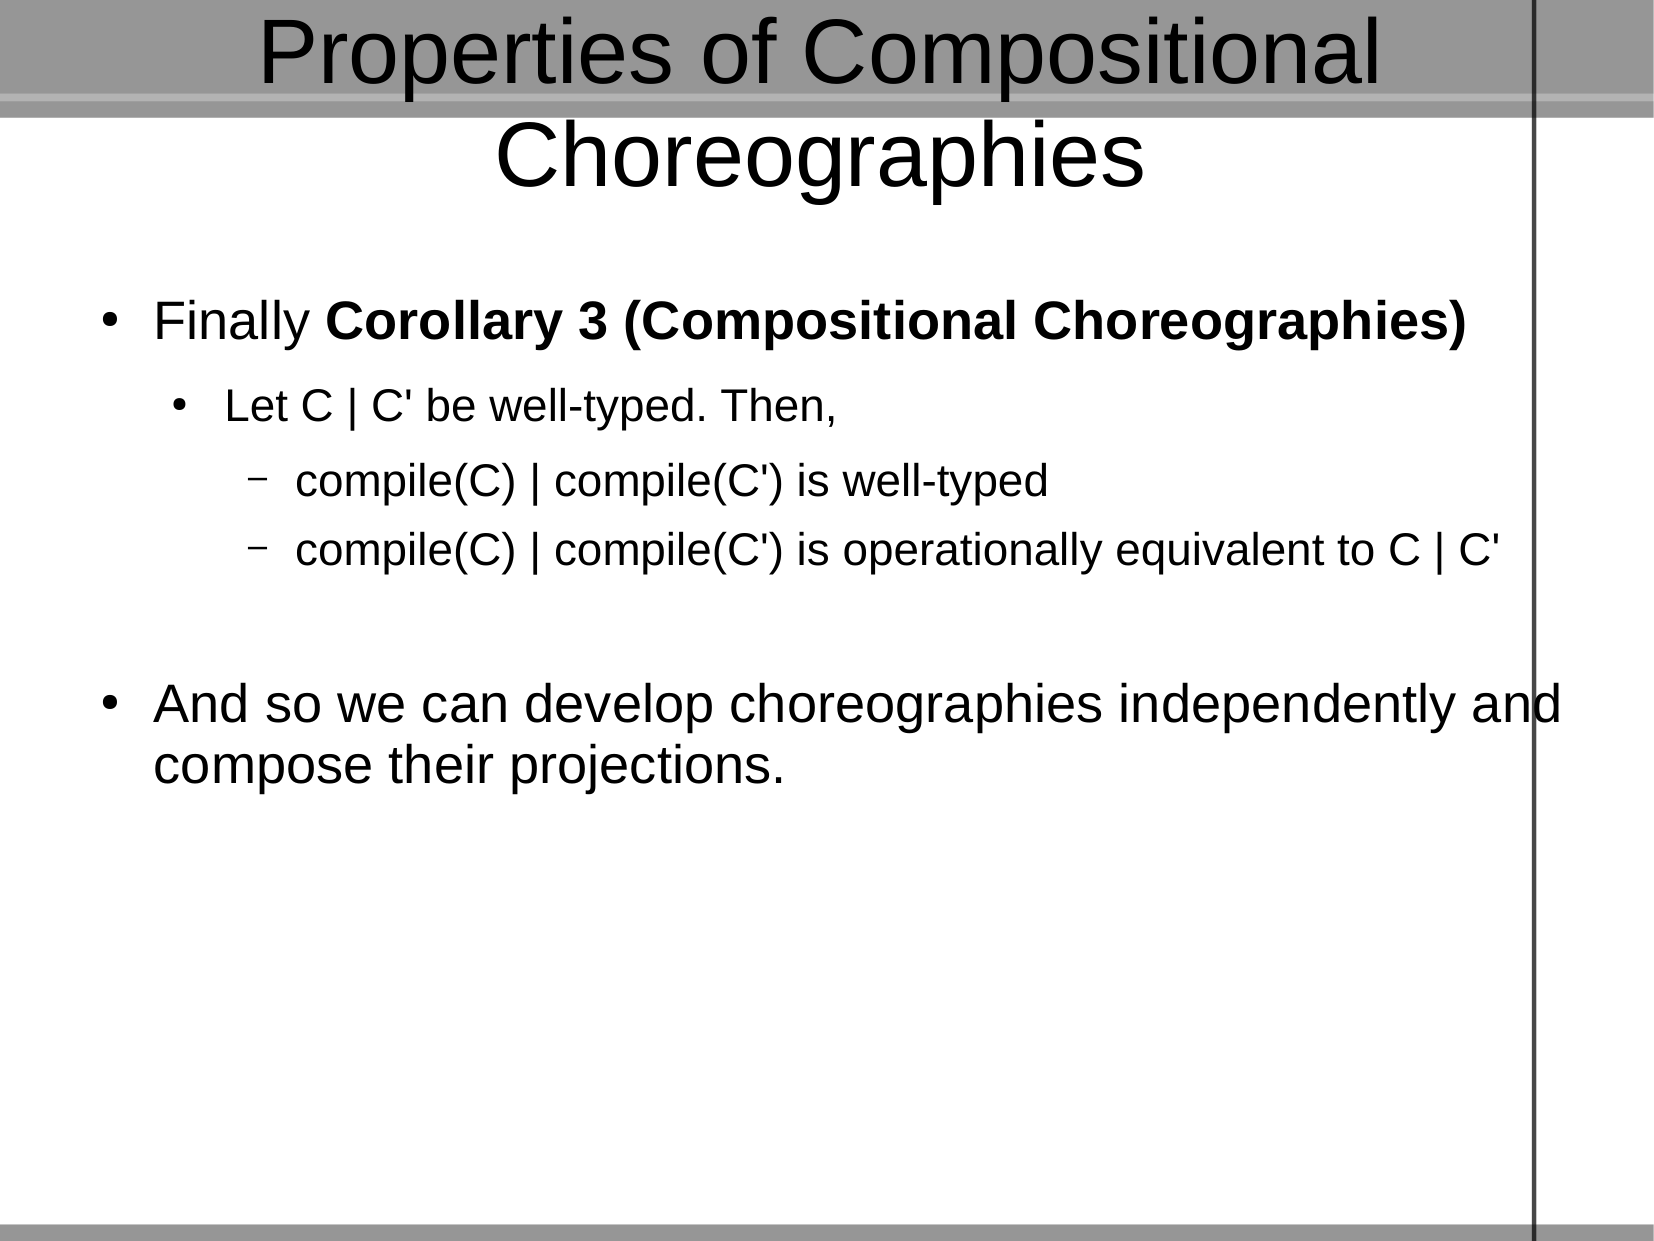

# Properties of Compositional Choreographies
Finally Corollary 3 (Compositional Choreographies)
Let C | C' be well-typed. Then,
compile(C) | compile(C') is well-typed
compile(C) | compile(C') is operationally equivalent to C | C'
And so we can develop choreographies independently and compose their projections.